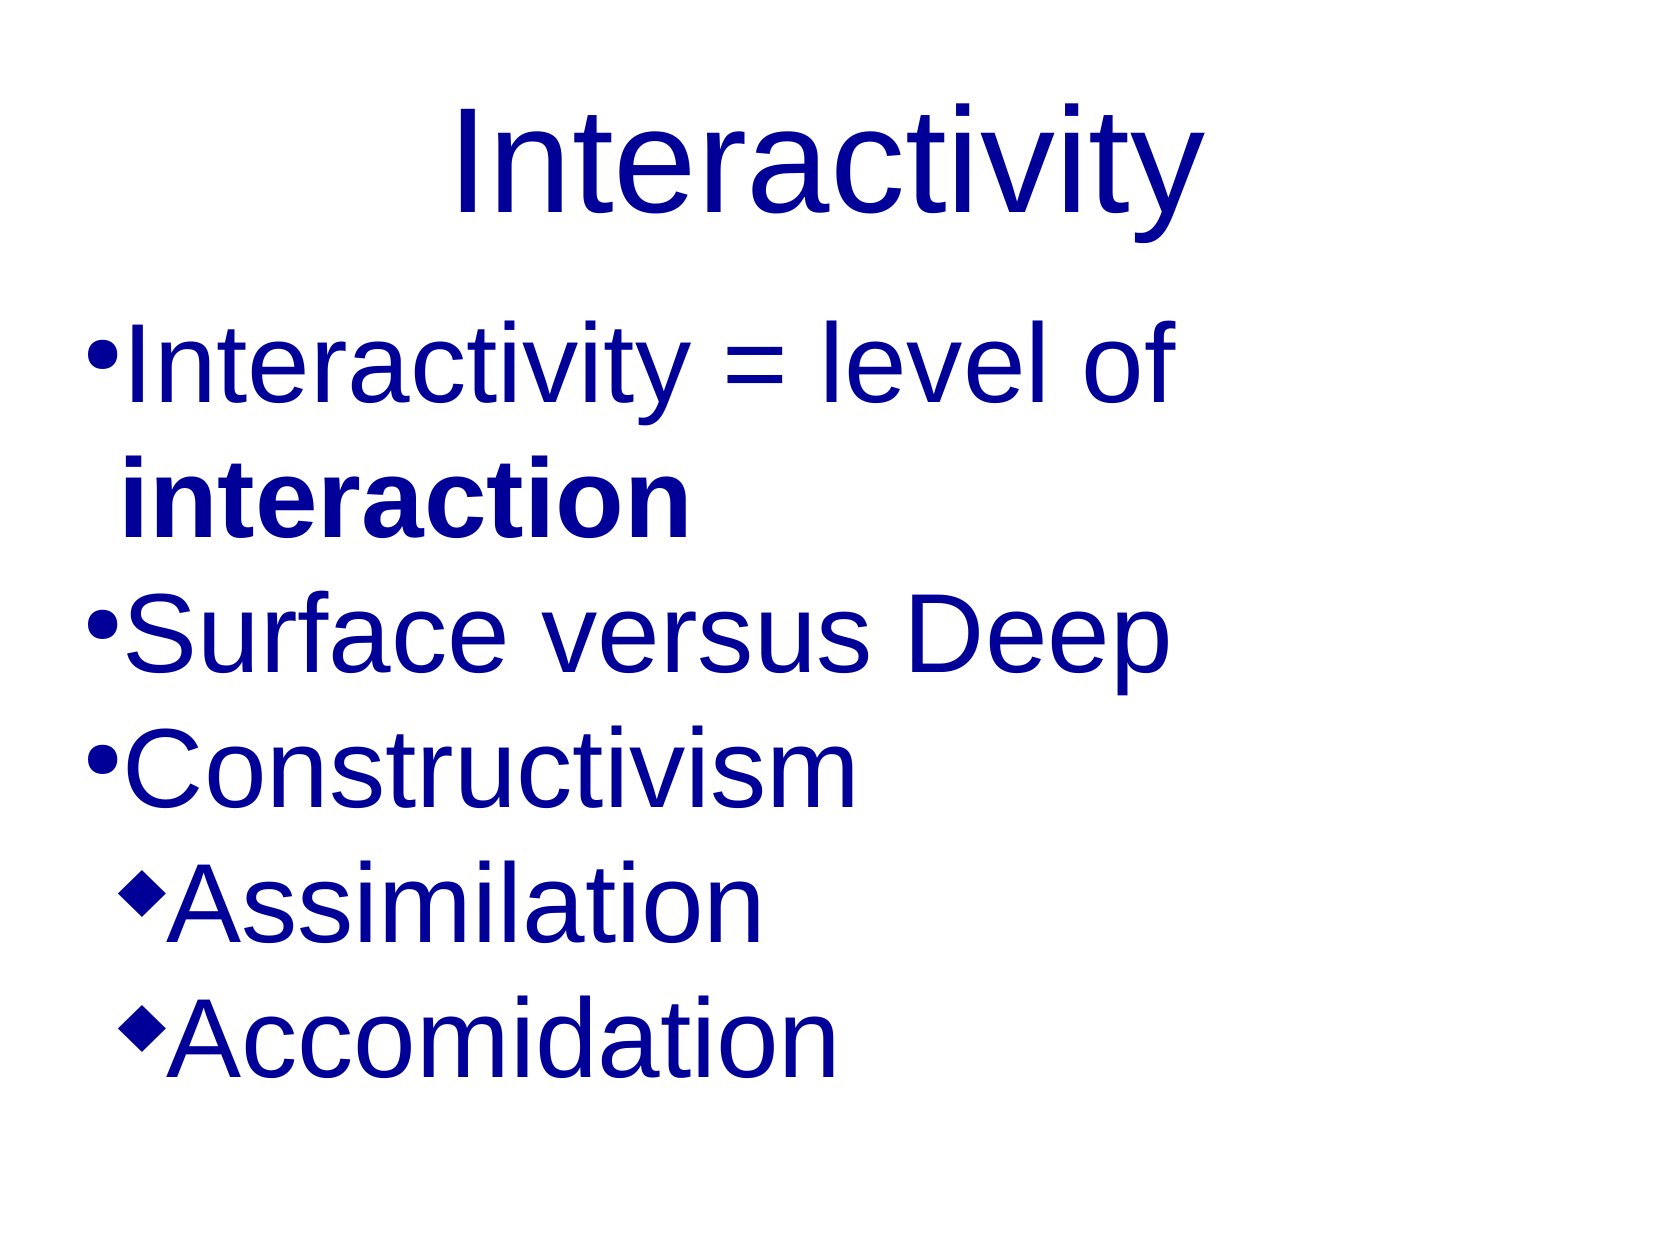

Interactivity
Interactivity = level of interaction
Surface versus Deep
Constructivism
Assimilation
Accomidation